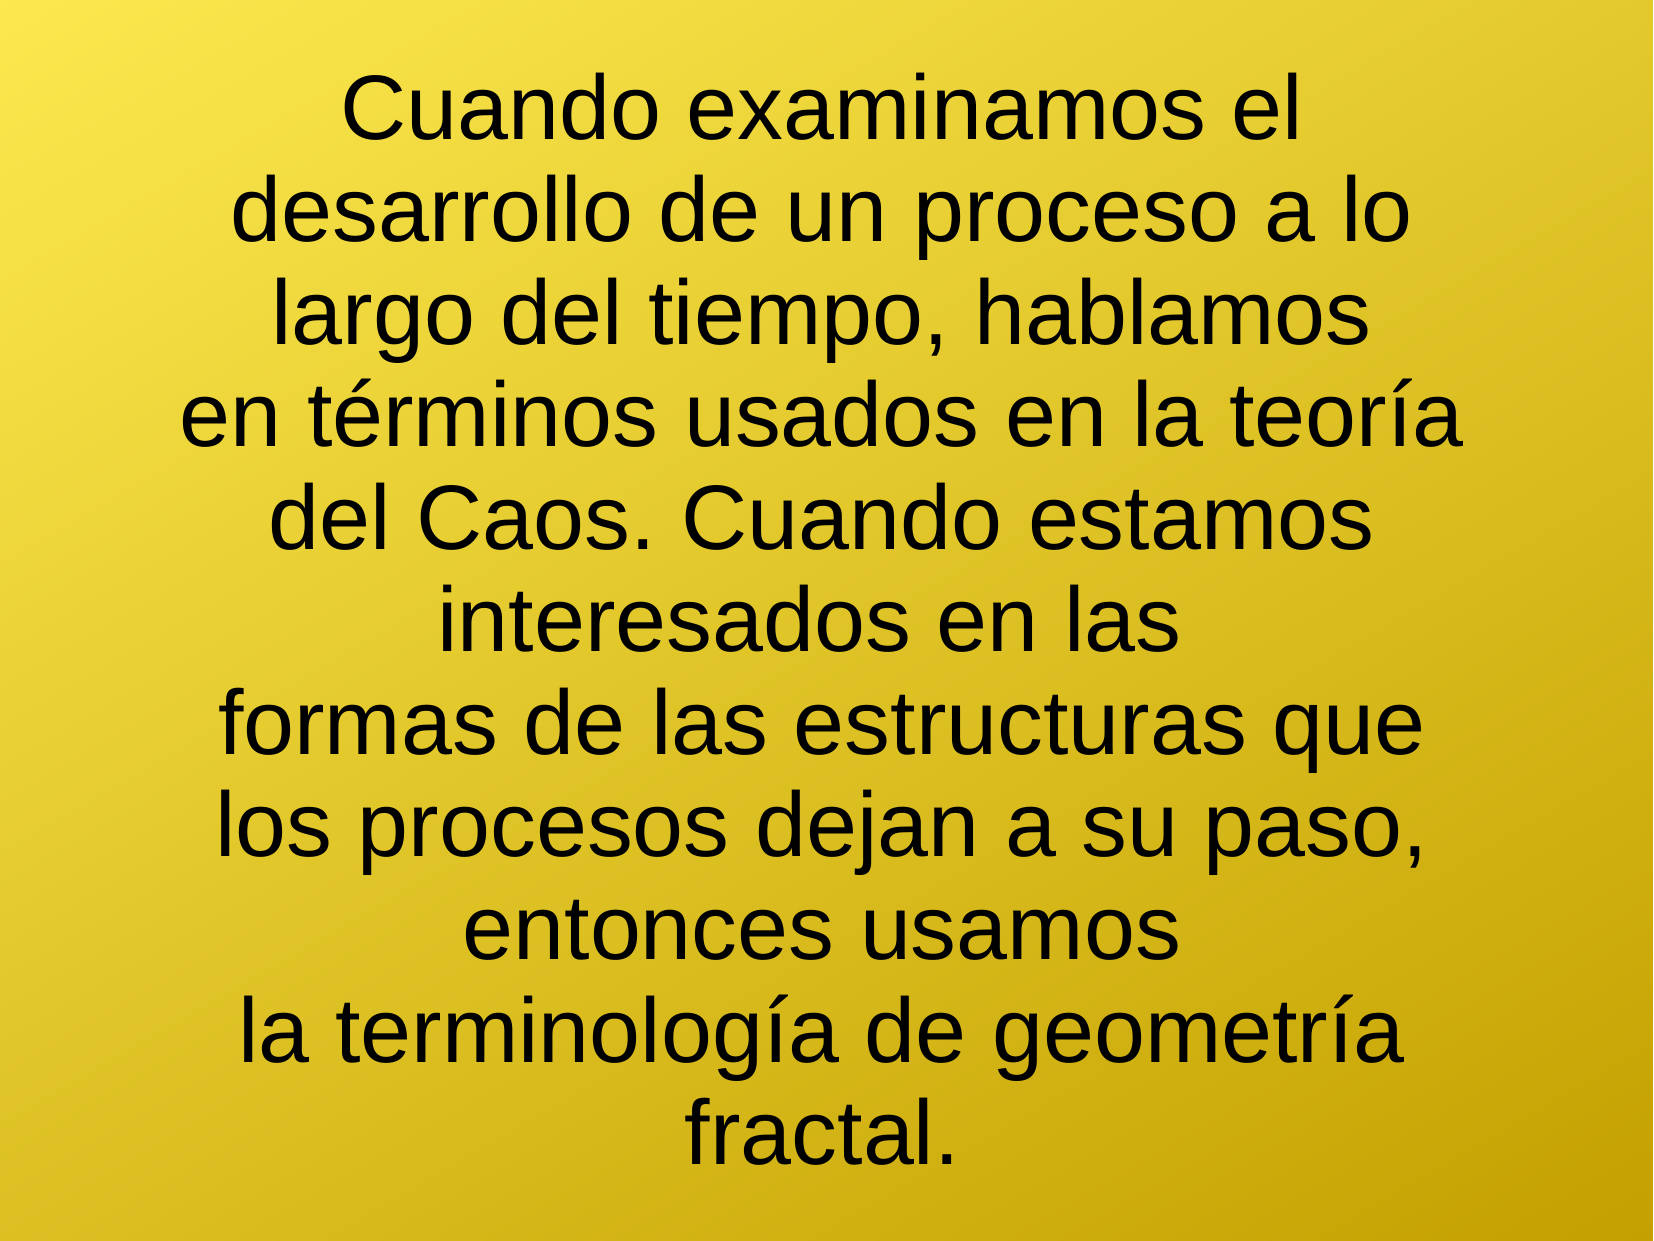

Cuando examinamos el desarrollo de un proceso a lo largo del tiempo, hablamos
en términos usados en la teoría del Caos. Cuando estamos interesados en las
formas de las estructuras que los procesos dejan a su paso, entonces usamos
la terminología de geometría fractal.